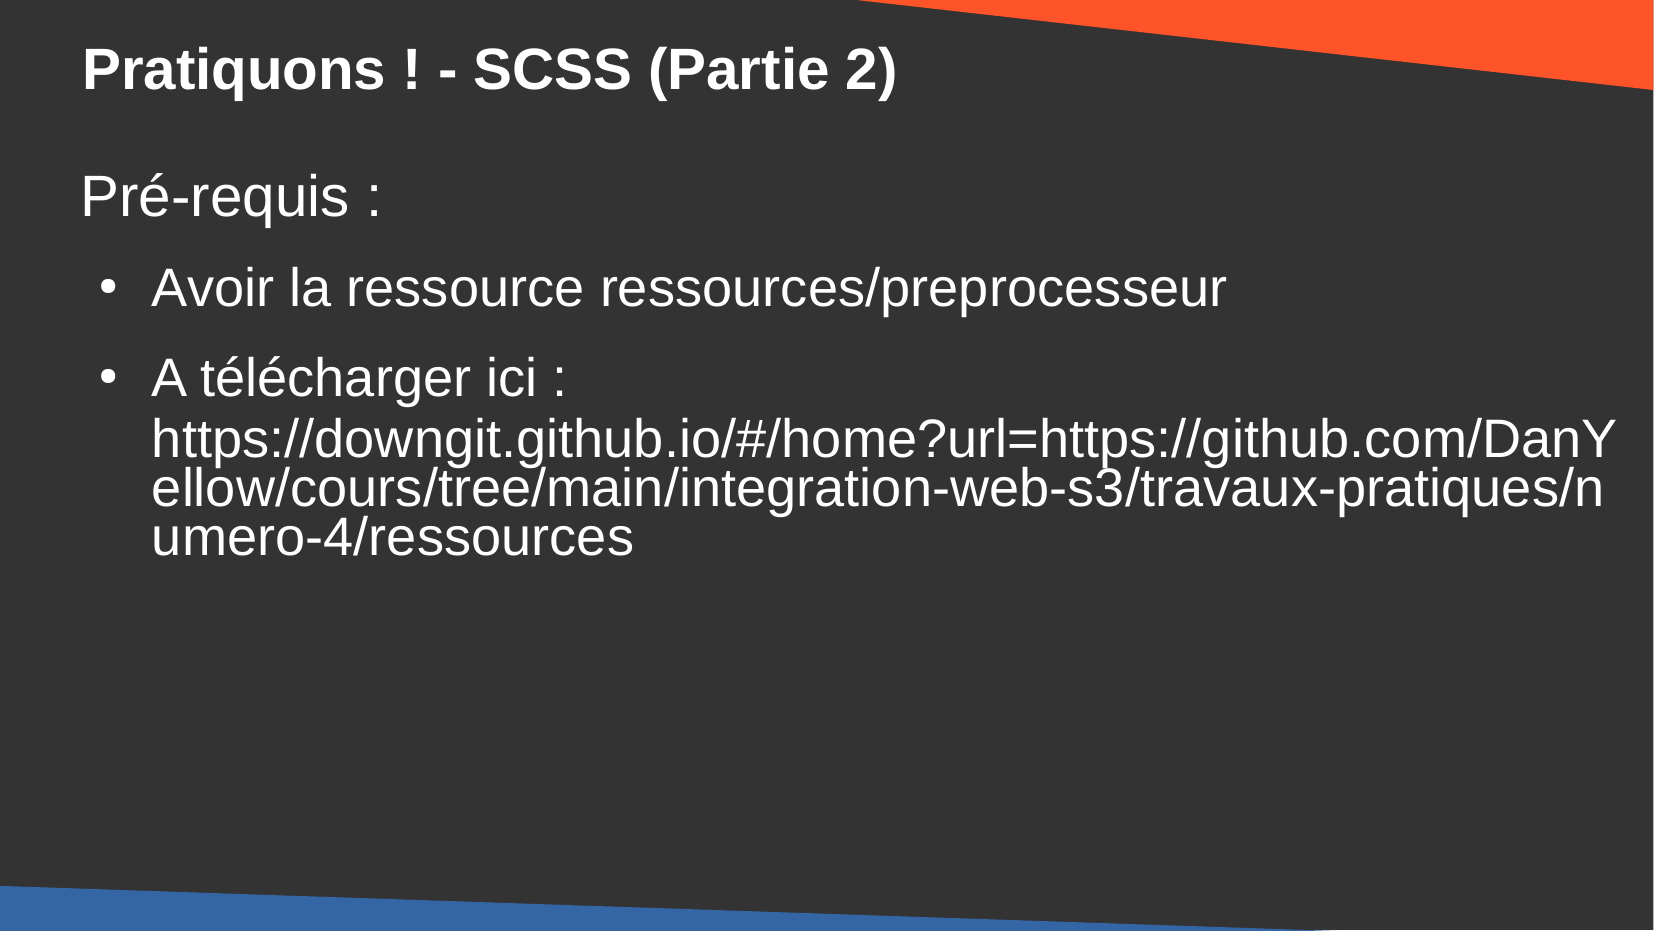

# Pratiquons ! - SCSS (Partie 2)
Pré-requis :
Avoir la ressource ressources/preprocesseur
A télécharger ici : https://downgit.github.io/#/home?url=https://github.com/DanYellow/cours/tree/main/integration-web-s3/travaux-pratiques/numero-4/ressources